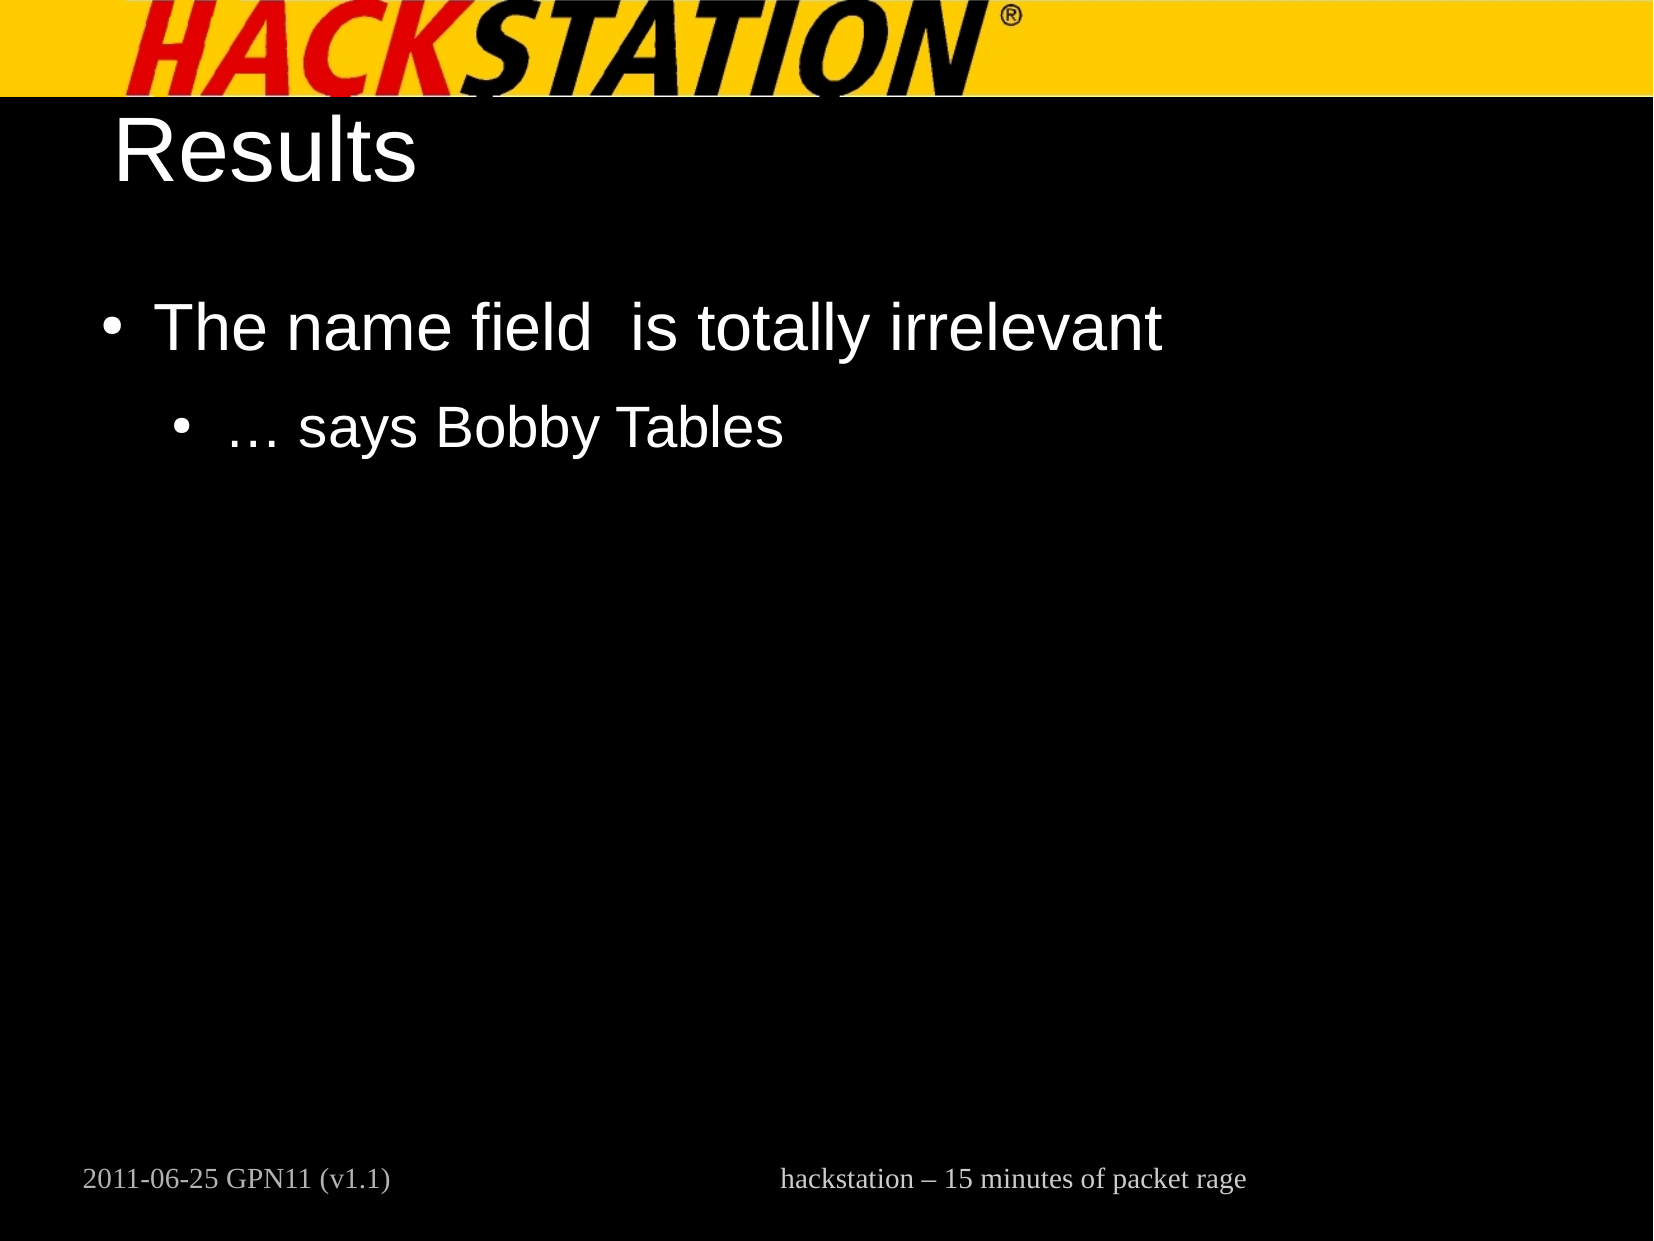

# Results
The name field is totally irrelevant
… says Bobby Tables